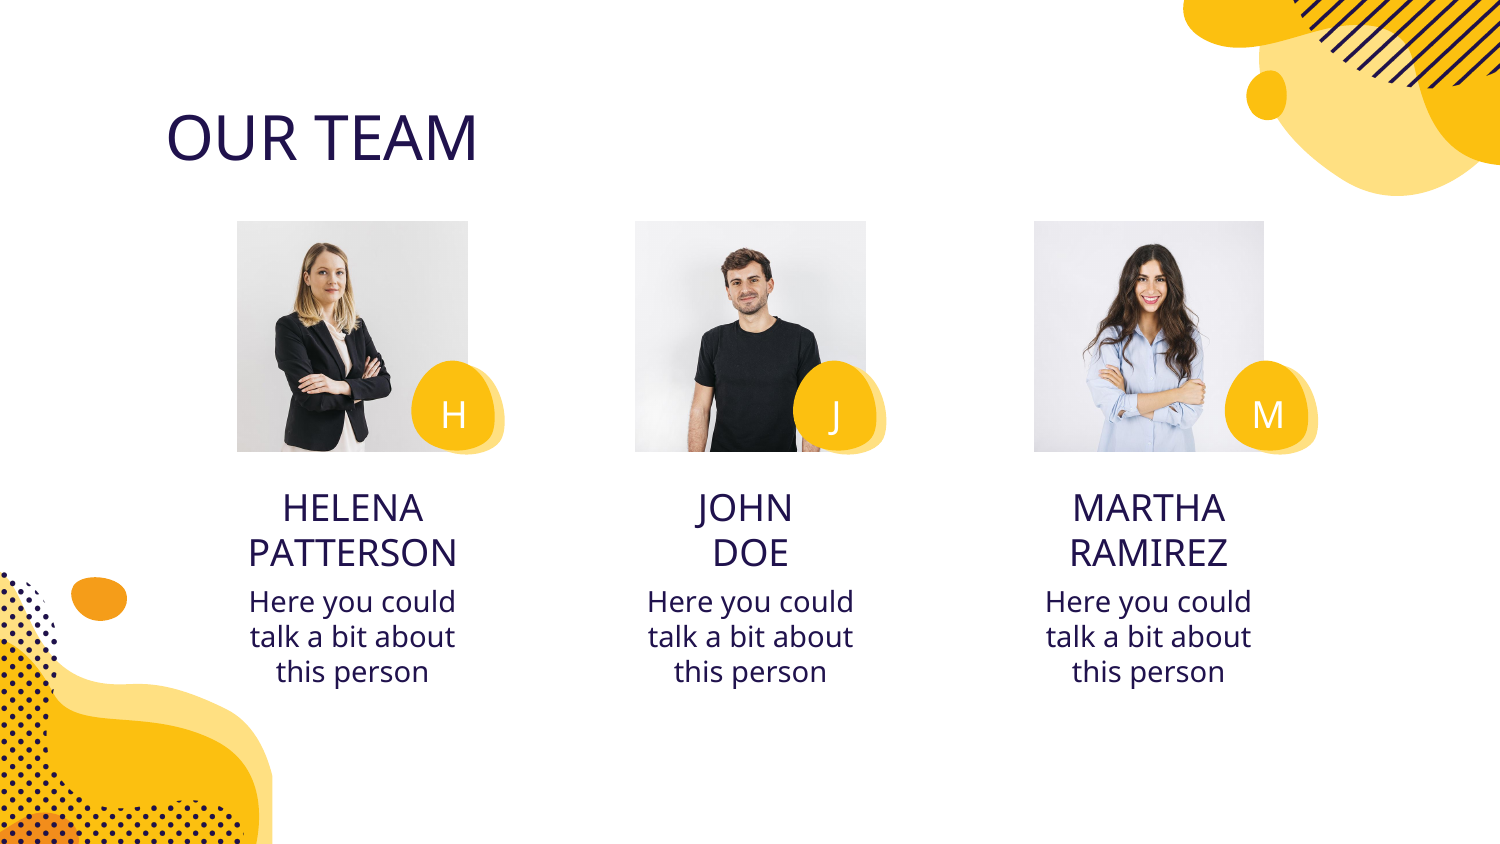

# OUR TEAM
H
J
M
HELENA PATTERSON
JOHN
DOE
MARTHA RAMIREZ
Here you could talk a bit about this person
Here you could talk a bit about this person
Here you could talk a bit about this person